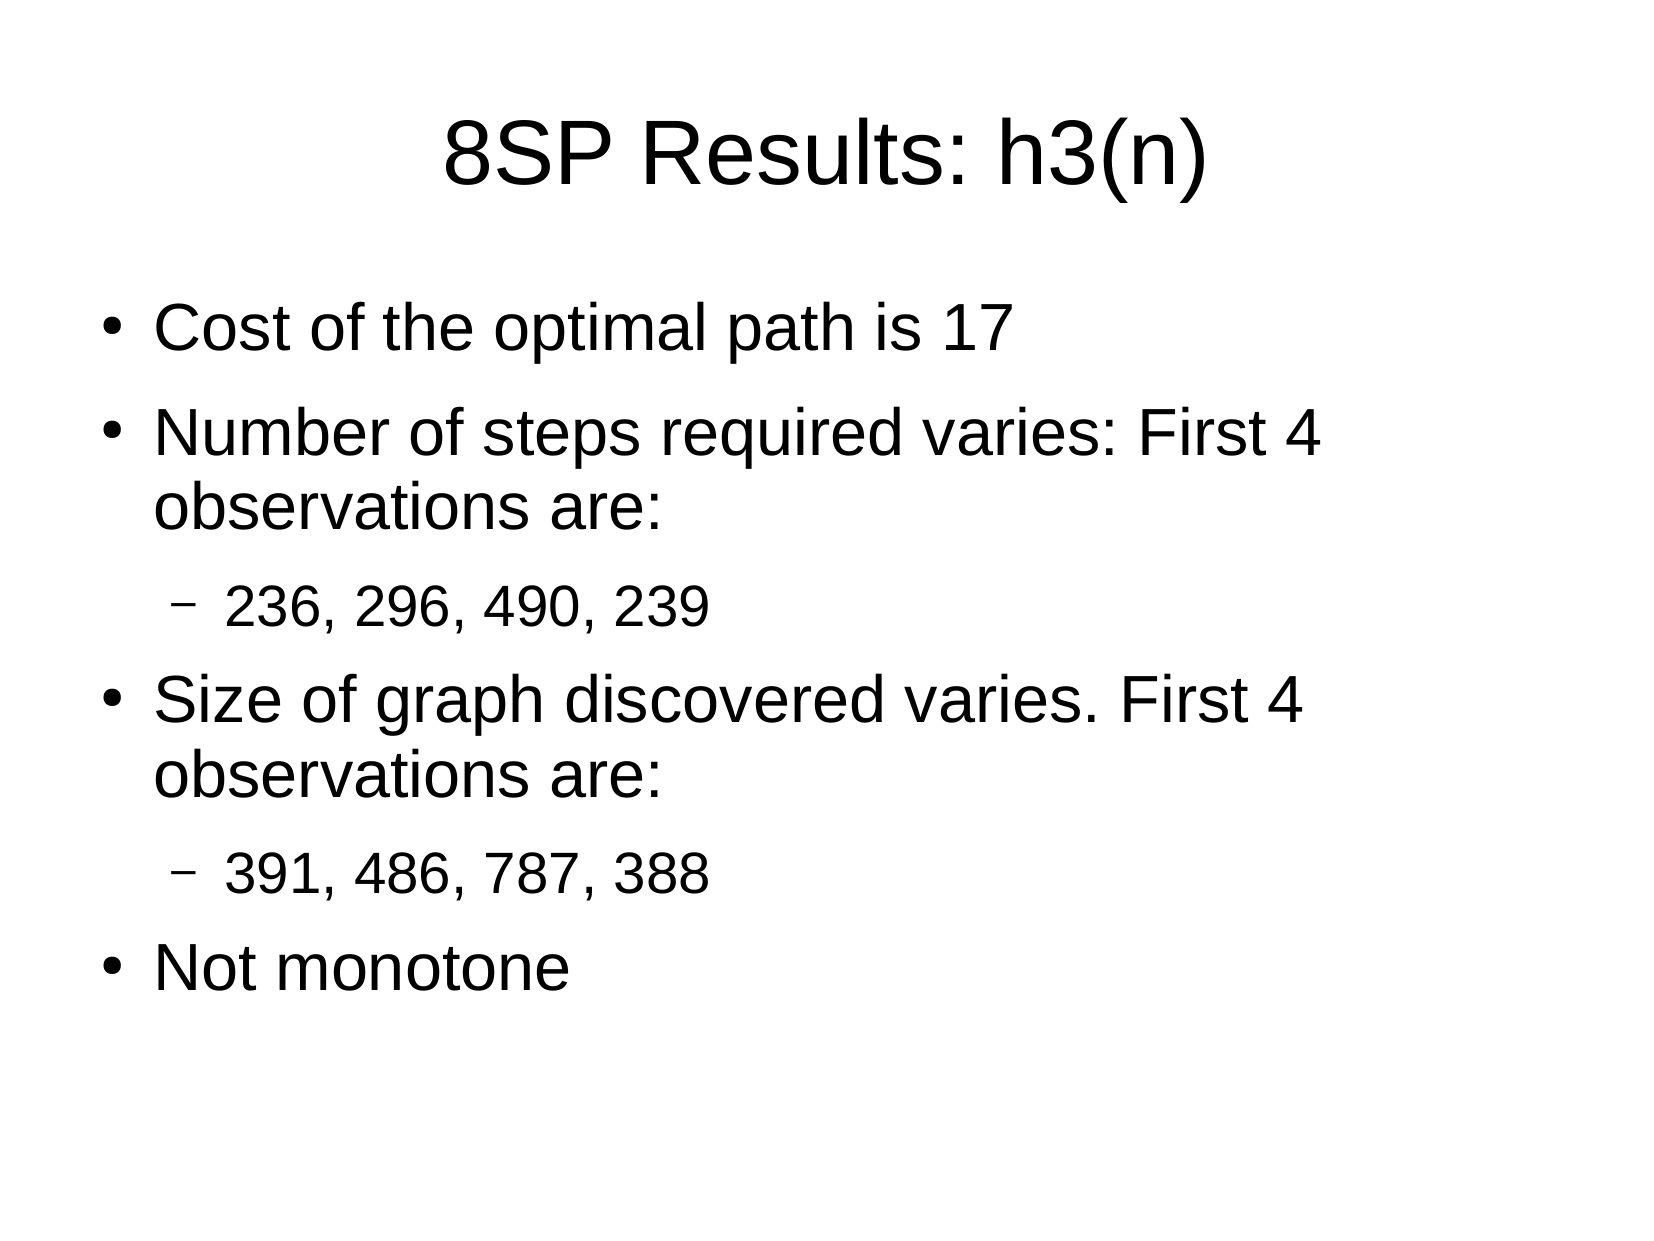

# 8SP Results: h3(n)
Cost of the optimal path is 17
Number of steps required varies: First 4 observations are:
236, 296, 490, 239
Size of graph discovered varies. First 4 observations are:
391, 486, 787, 388
Not monotone